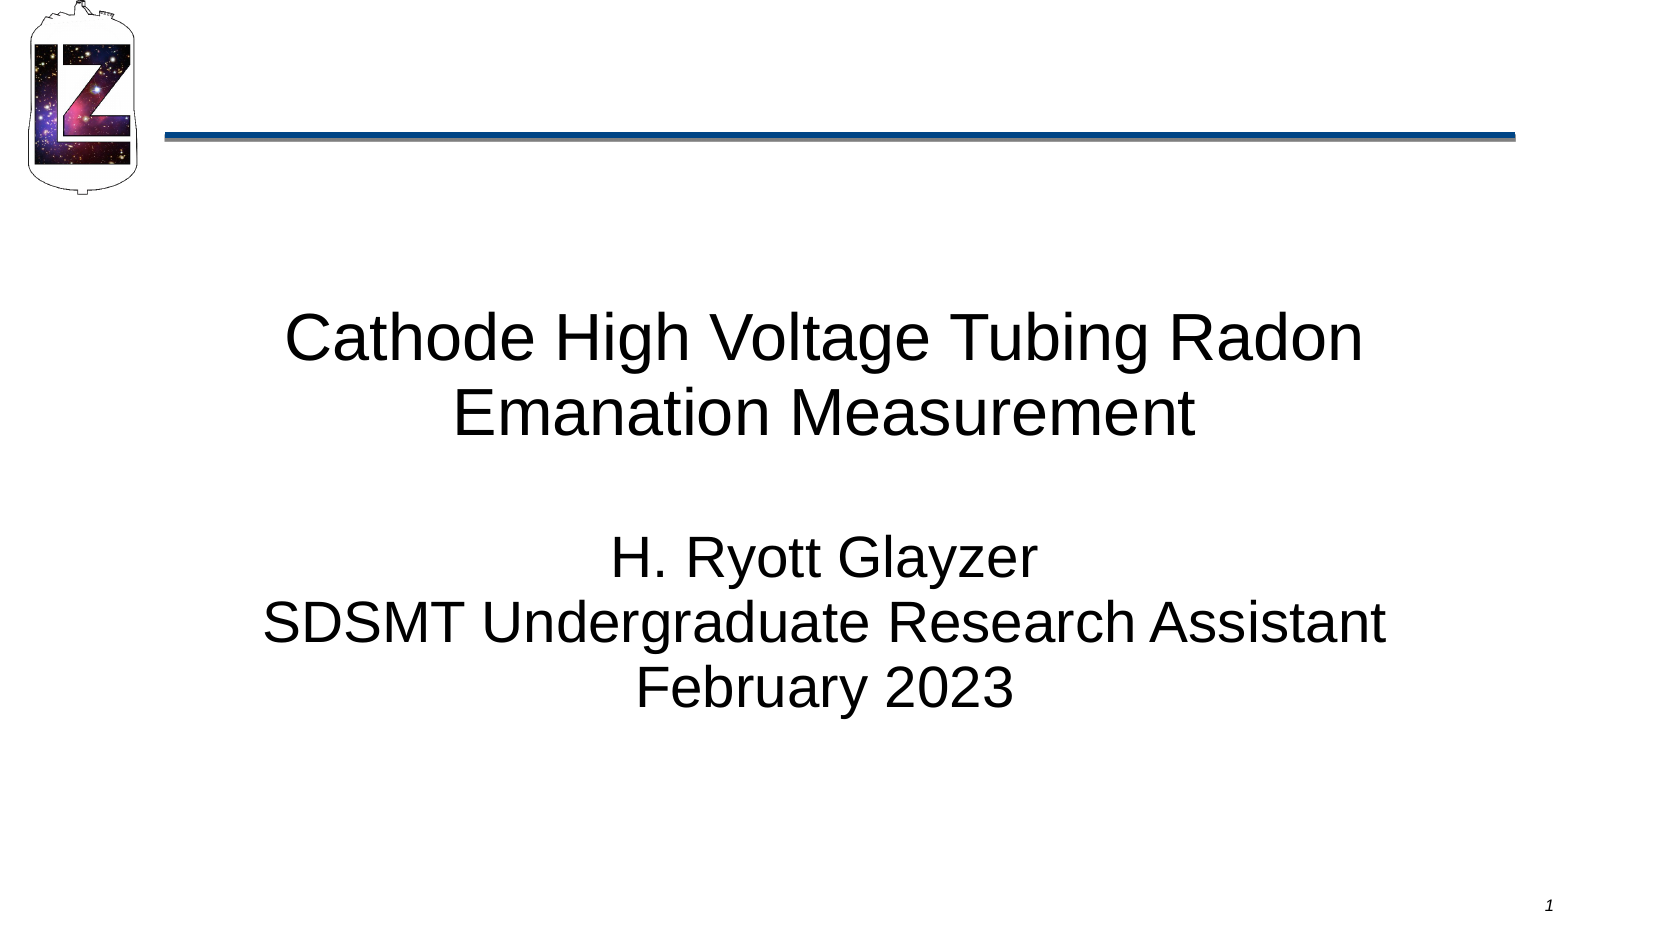

# Cathode High Voltage Tubing Radon Emanation Measurement
H. Ryott Glayzer
SDSMT Undergraduate Research Assistant
February 2023